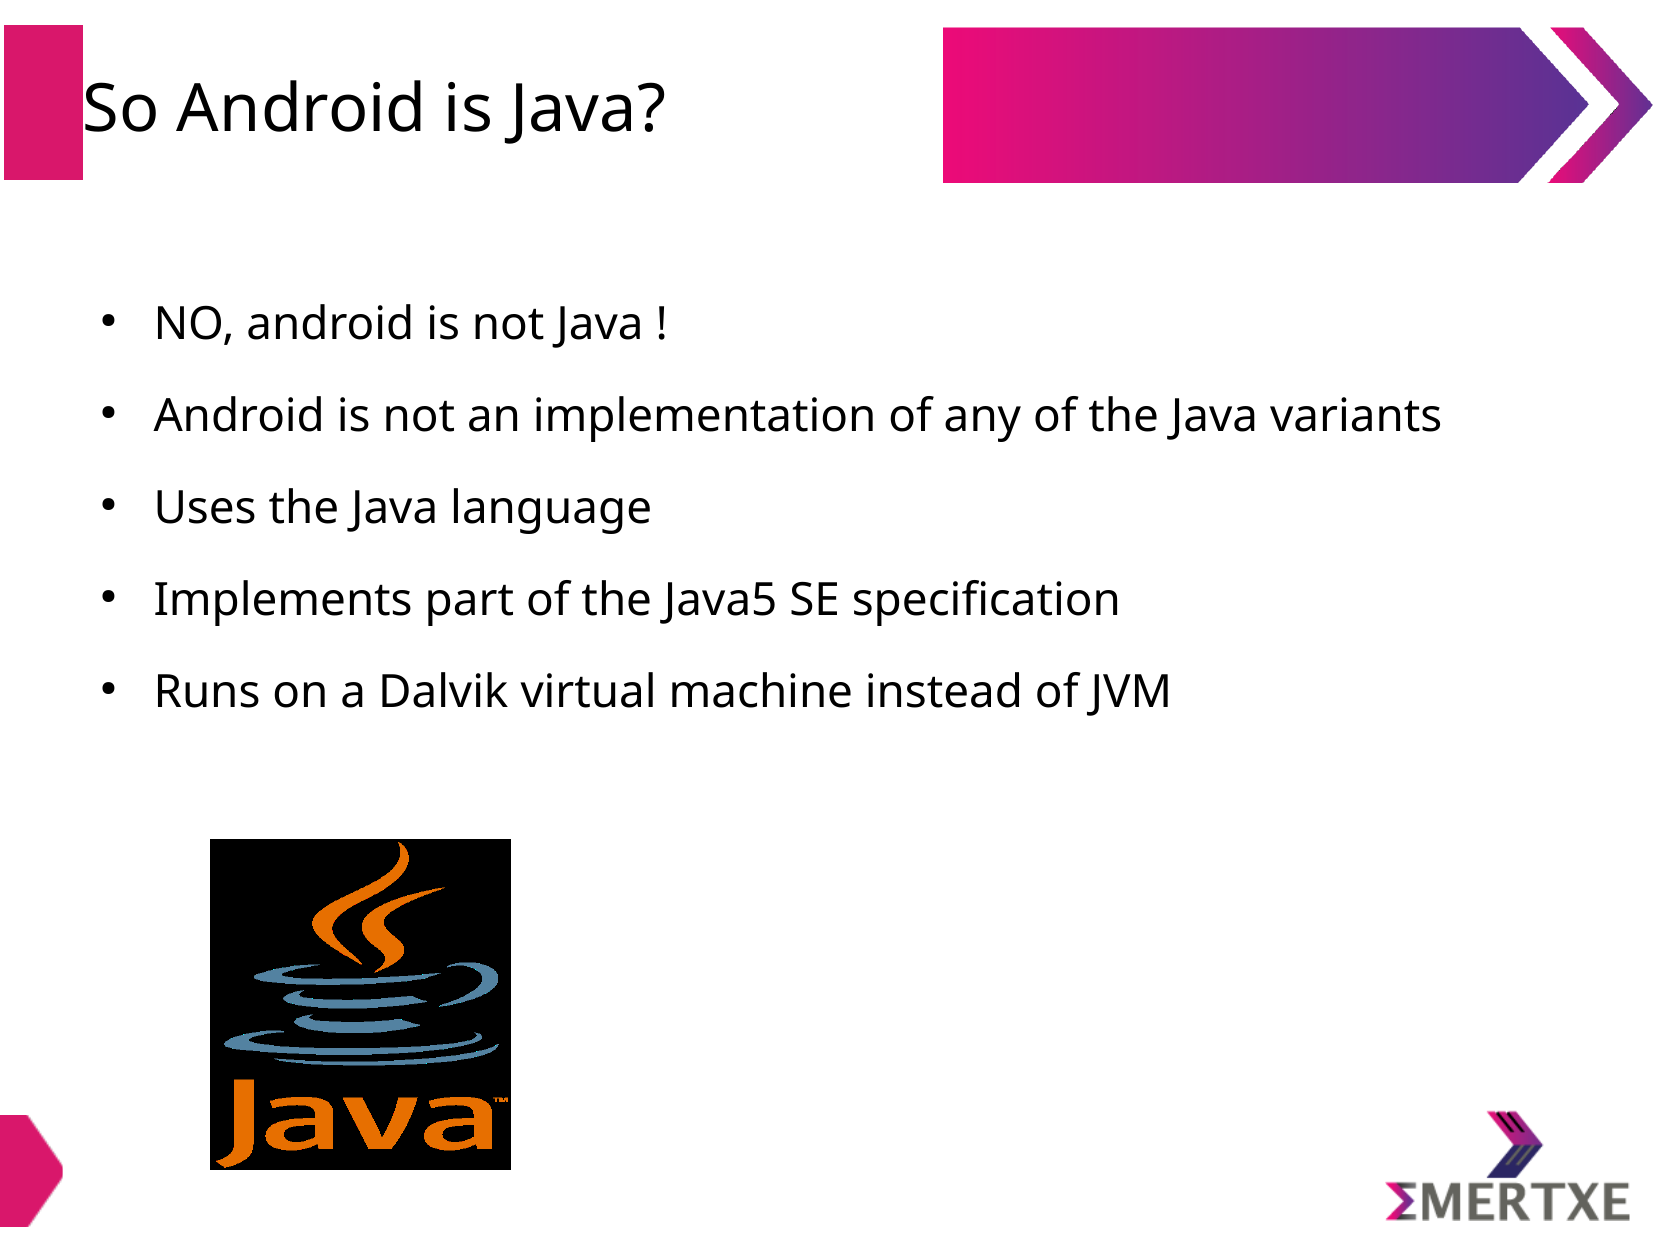

# So Android is Java?
NO, android is not Java !
Android is not an implementation of any of the Java variants
Uses the Java language
Implements part of the Java5 SE specification
Runs on a Dalvik virtual machine instead of JVM